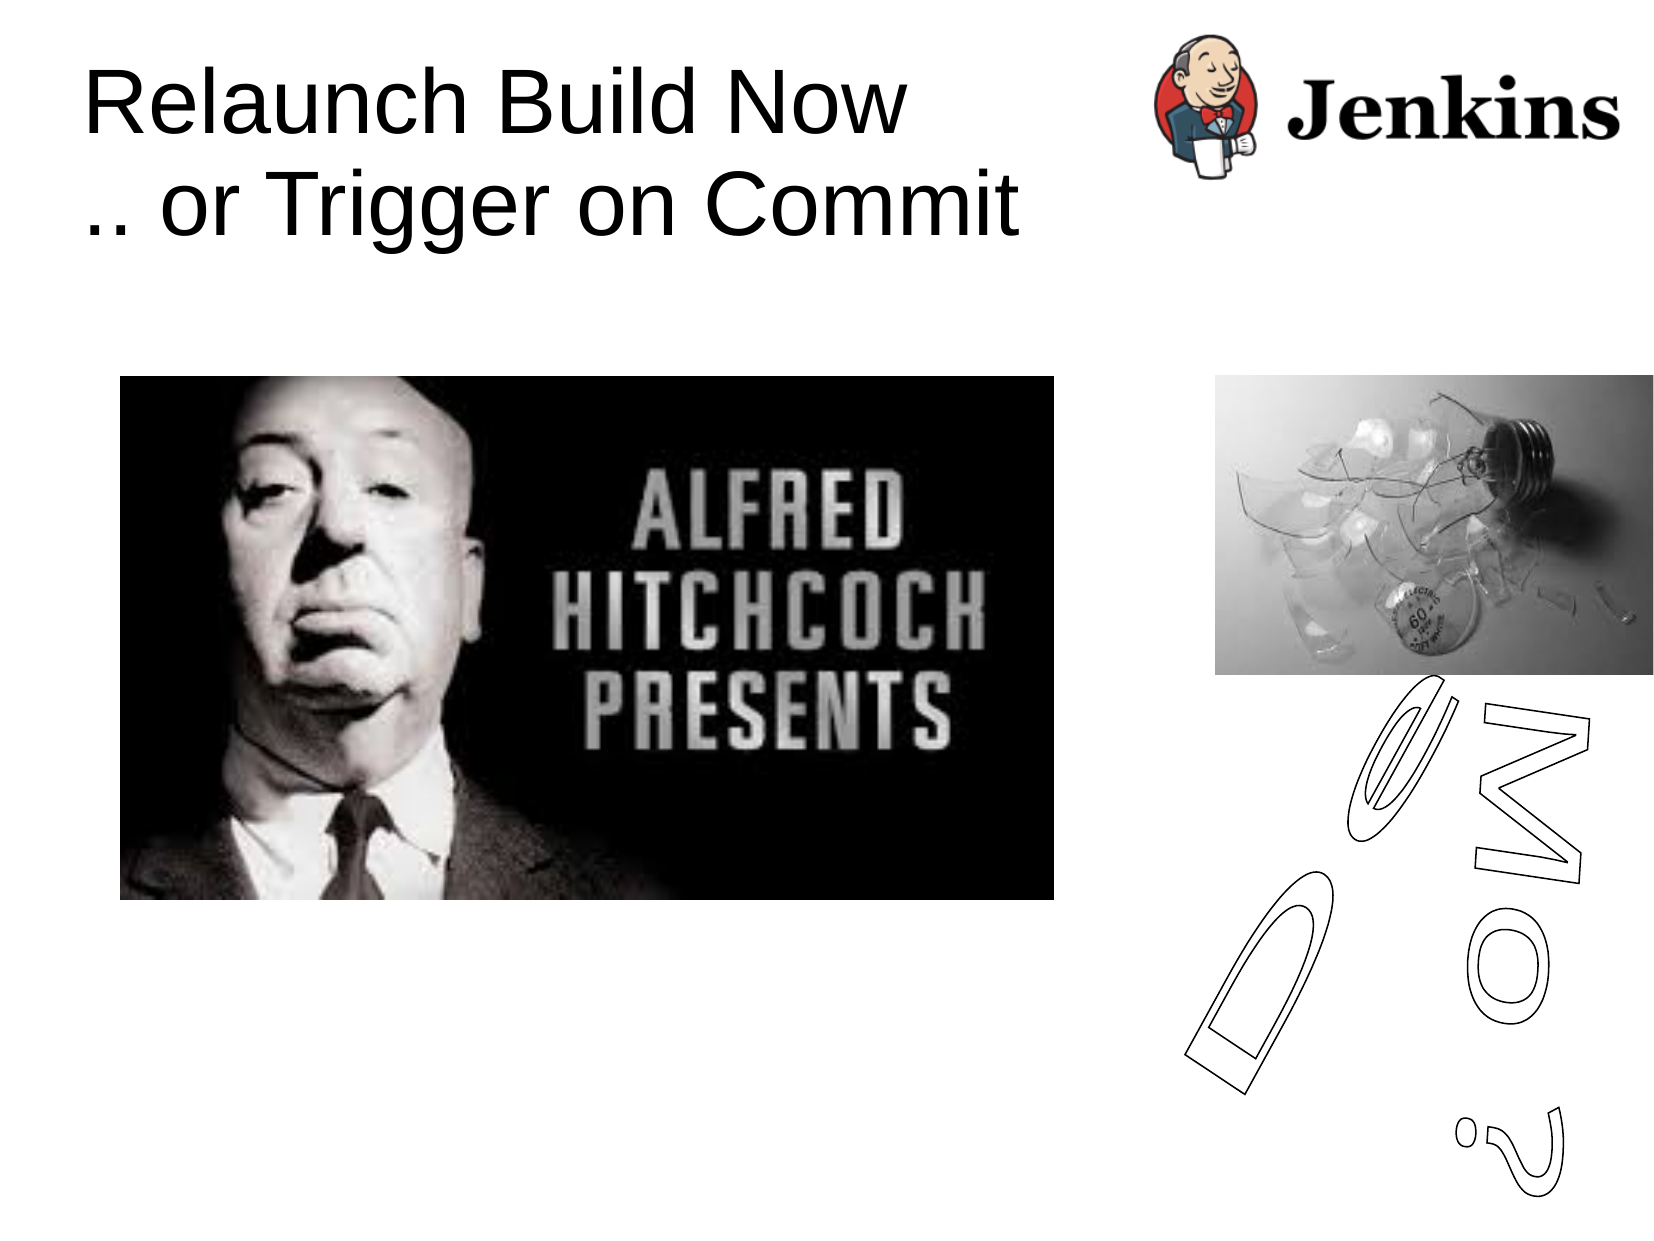

# Relaunch Build Now .. or Trigger on Commit
De
Mo ?